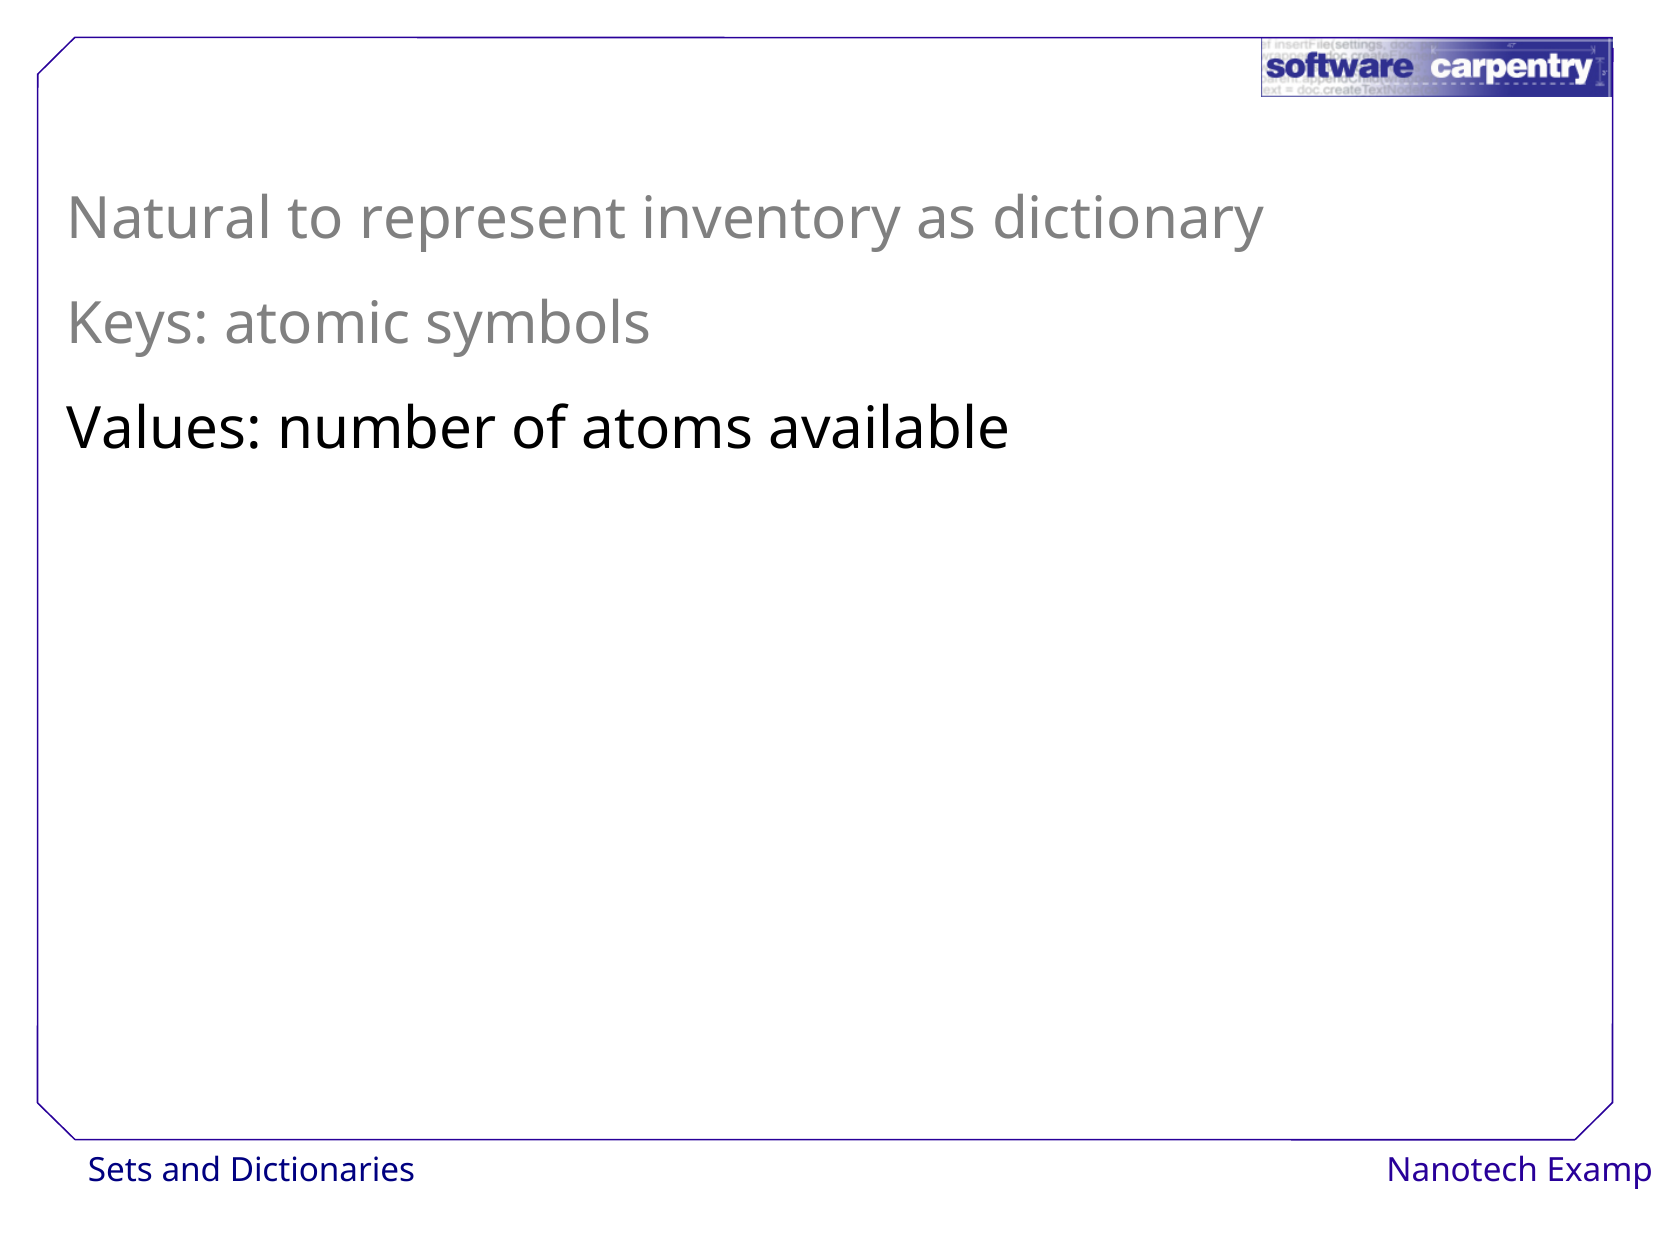

Natural to represent inventory as dictionary
Keys: atomic symbols
Values: number of atoms available